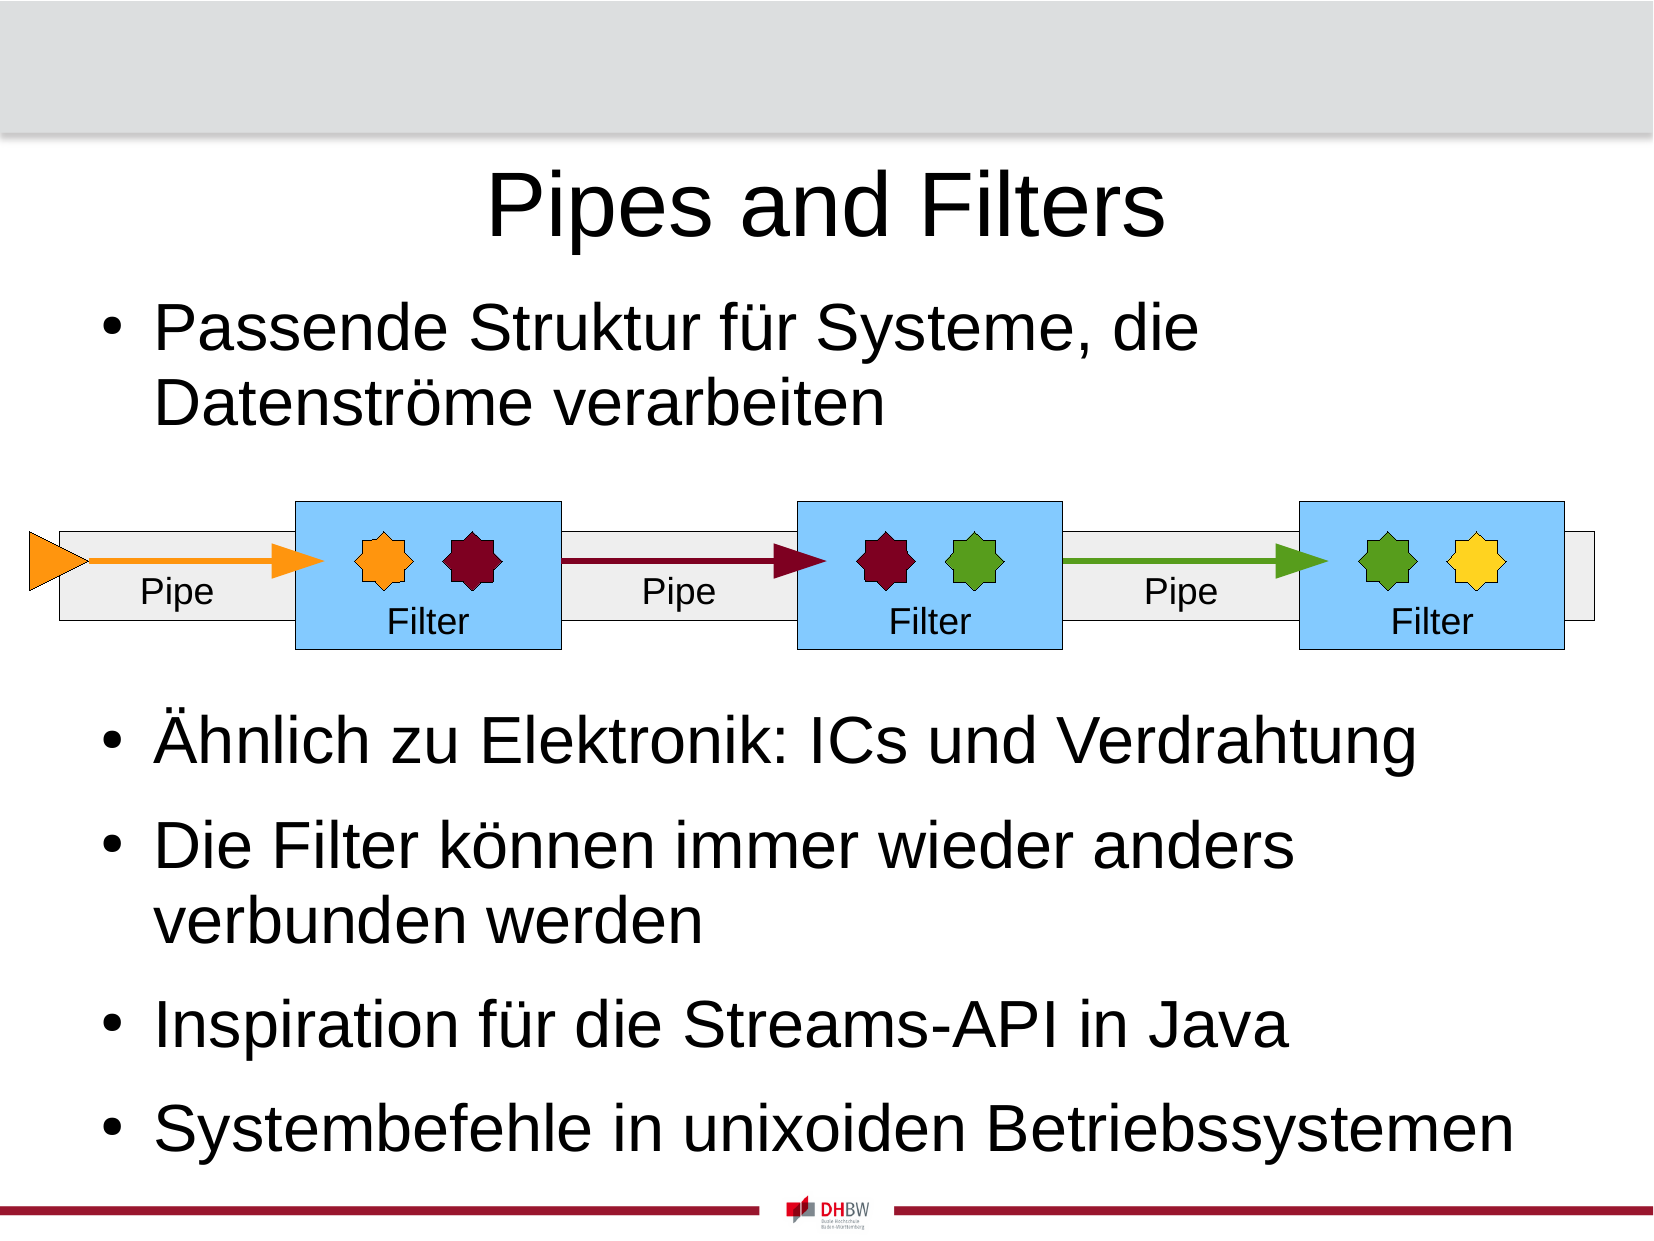

# Pipes and Filters
Passende Struktur für Systeme, die Datenströme verarbeiten
Filter
Filter
Filter
Pipe
Pipe
Pipe
Ähnlich zu Elektronik: ICs und Verdrahtung
Die Filter können immer wieder anders verbunden werden
Inspiration für die Streams-API in Java
Systembefehle in unixoiden Betriebssystemen